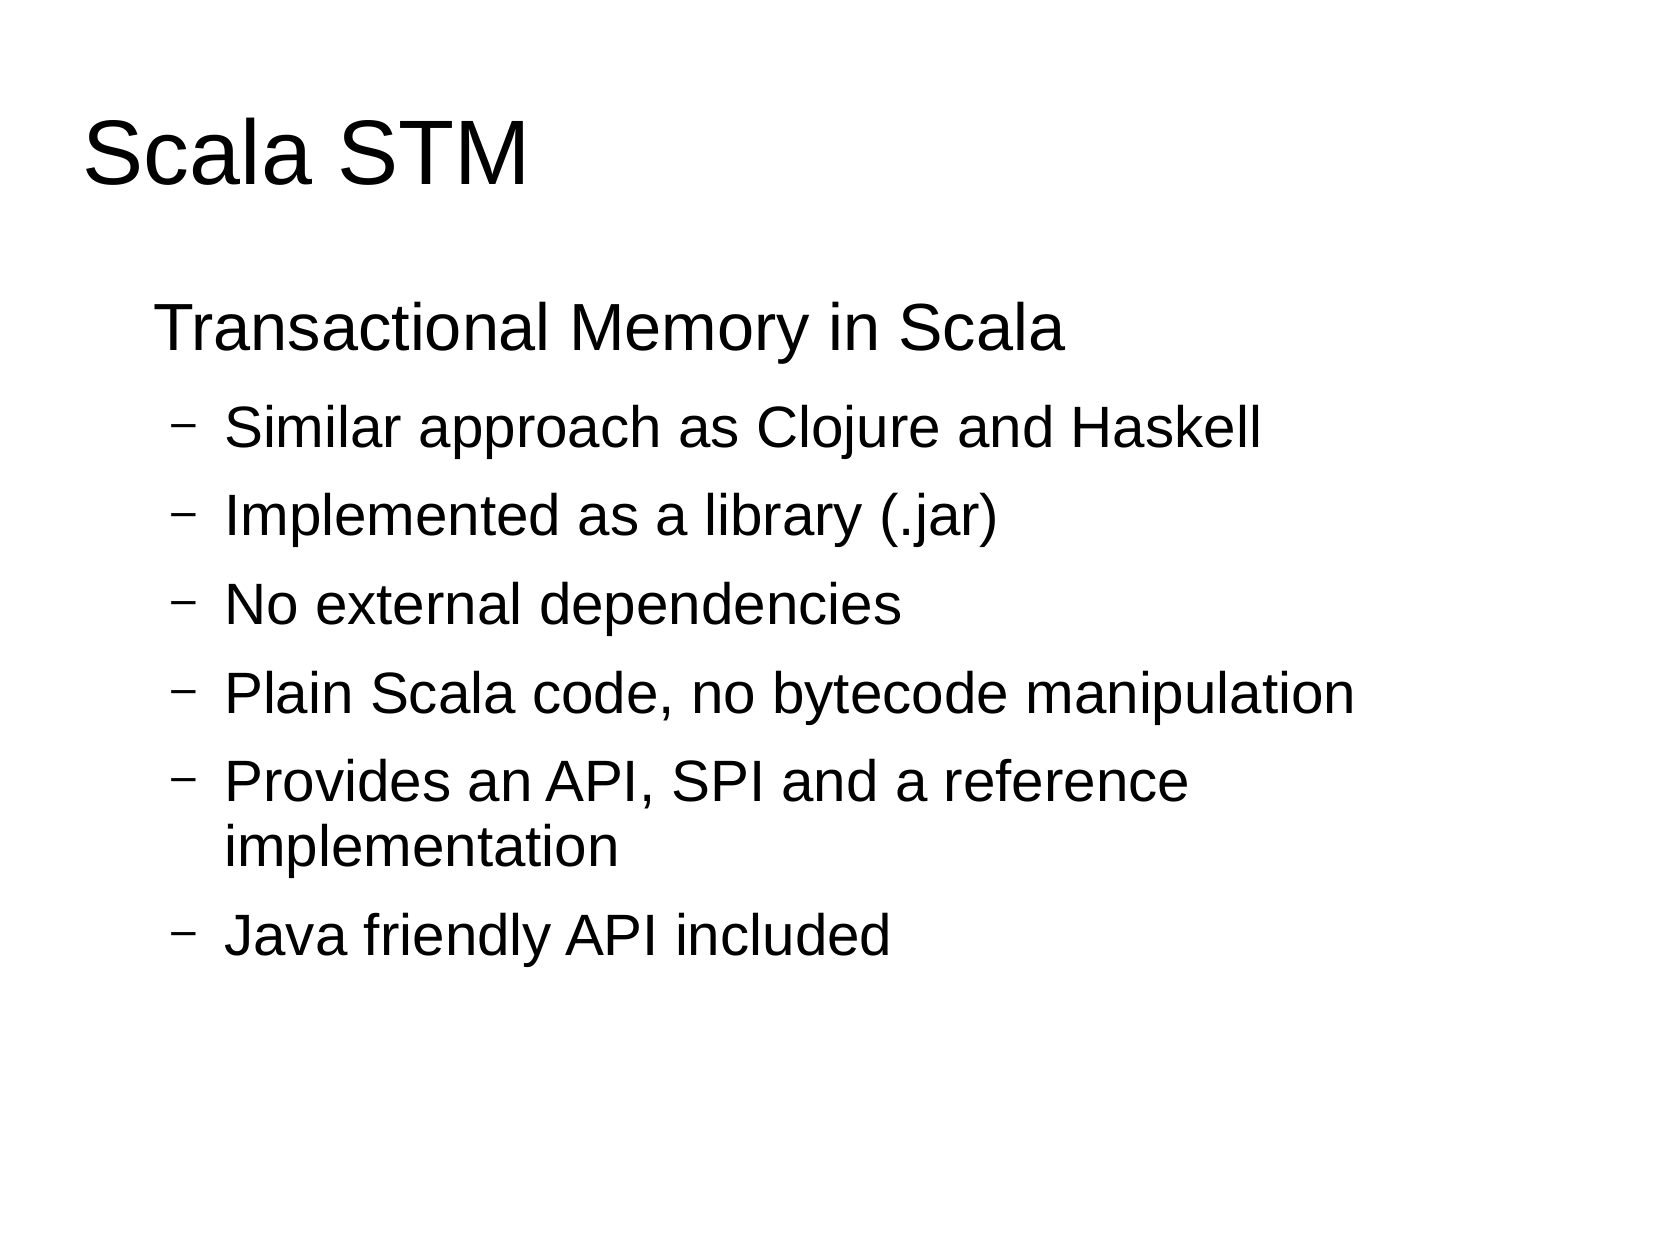

# Scala STM
Transactional Memory in Scala
Similar approach as Clojure and Haskell
Implemented as a library (.jar)
No external dependencies
Plain Scala code, no bytecode manipulation
Provides an API, SPI and a reference implementation
Java friendly API included